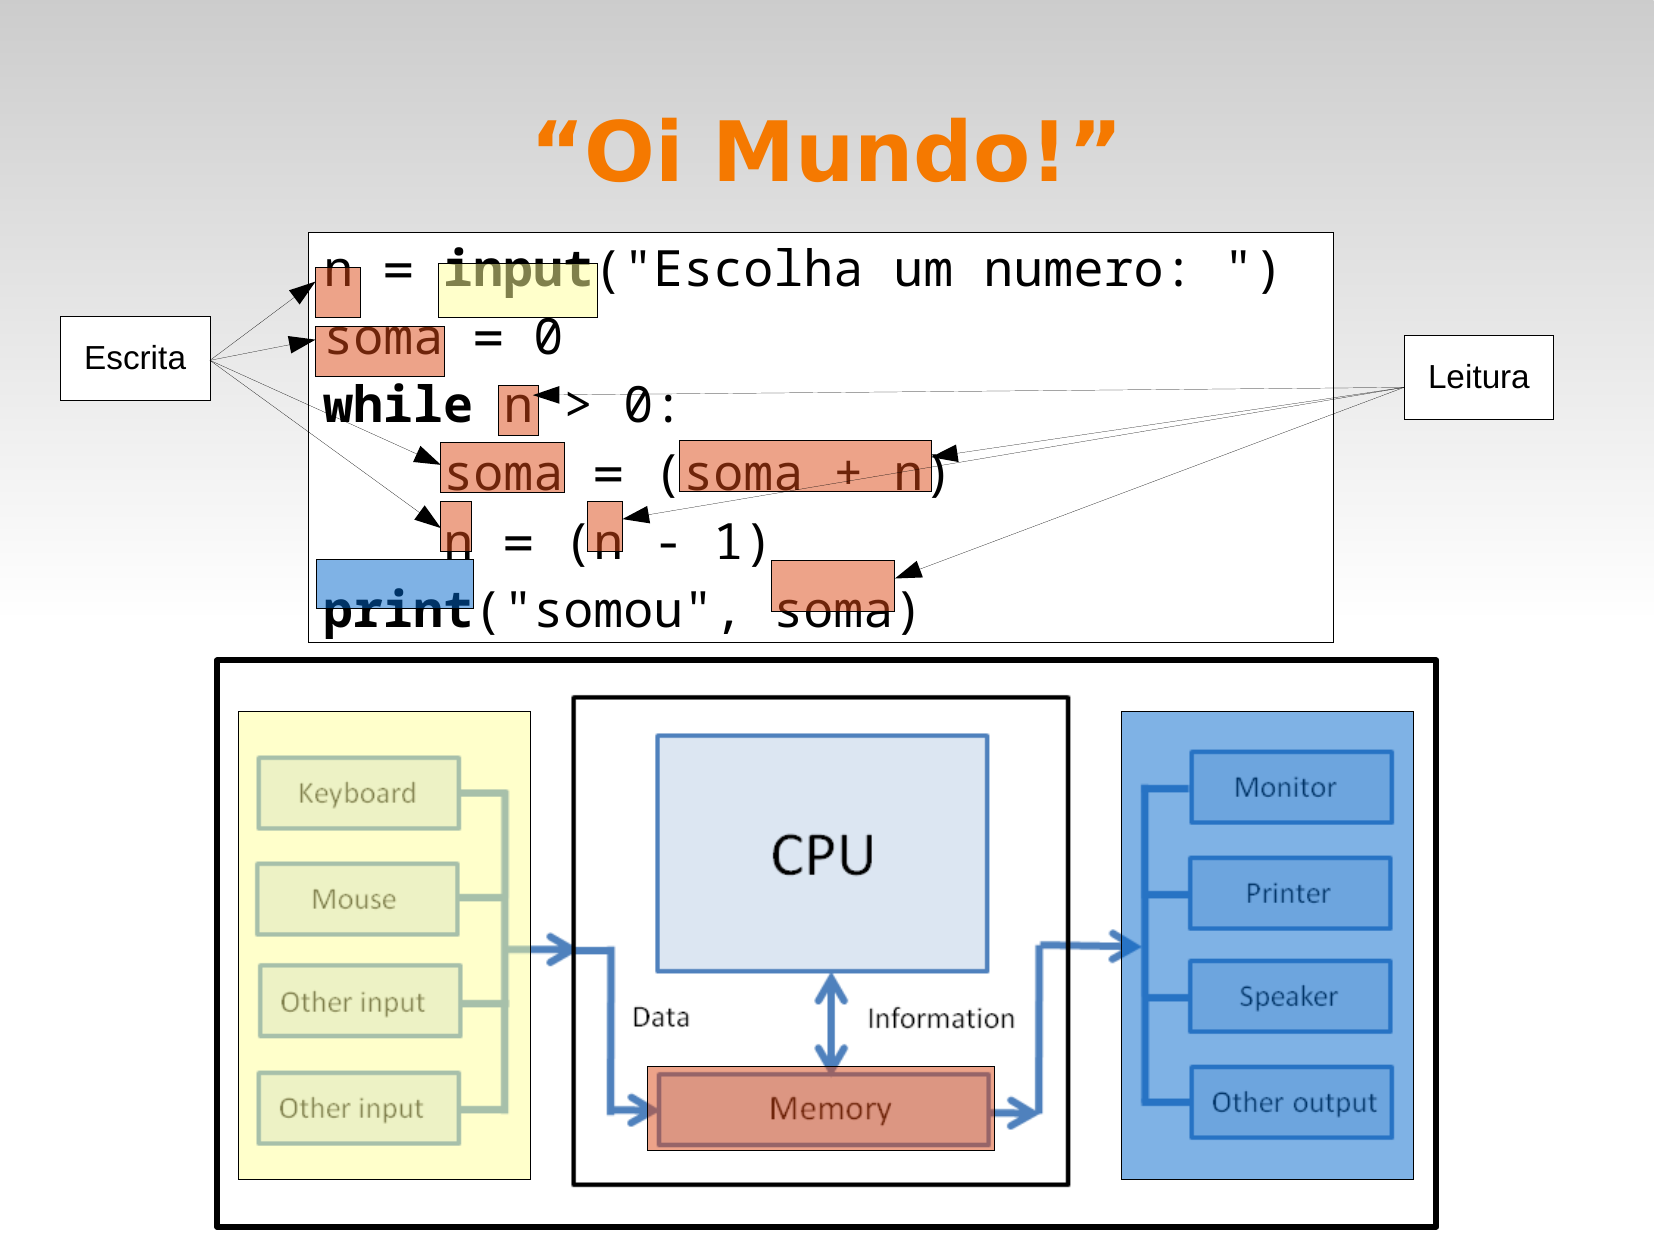

# “Oi Mundo!”
n = input("Escolha um numero: ")
soma = 0
while n > 0:
 soma = (soma + n)
 n = (n - 1)
print("somou", soma)
Escrita
Leitura